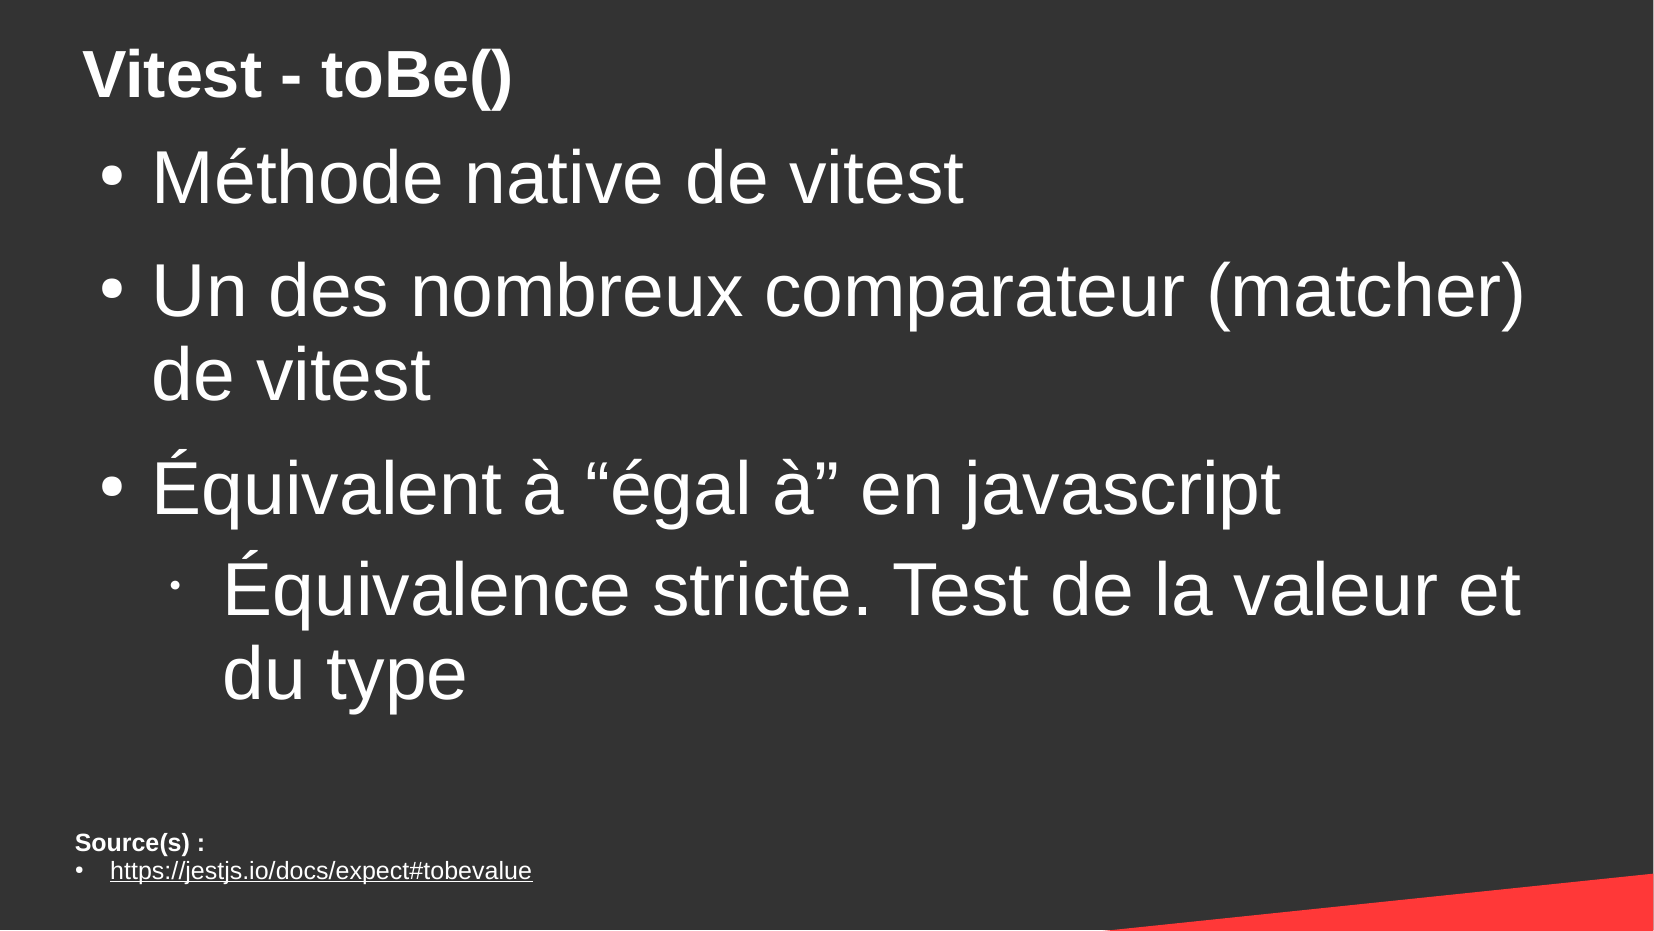

# Vitest - toBe()
Méthode native de vitest
Un des nombreux comparateur (matcher) de vitest
Équivalent à “égal à” en javascript
Équivalence stricte. Test de la valeur et du type
Source(s) :
https://jestjs.io/docs/expect#tobevalue